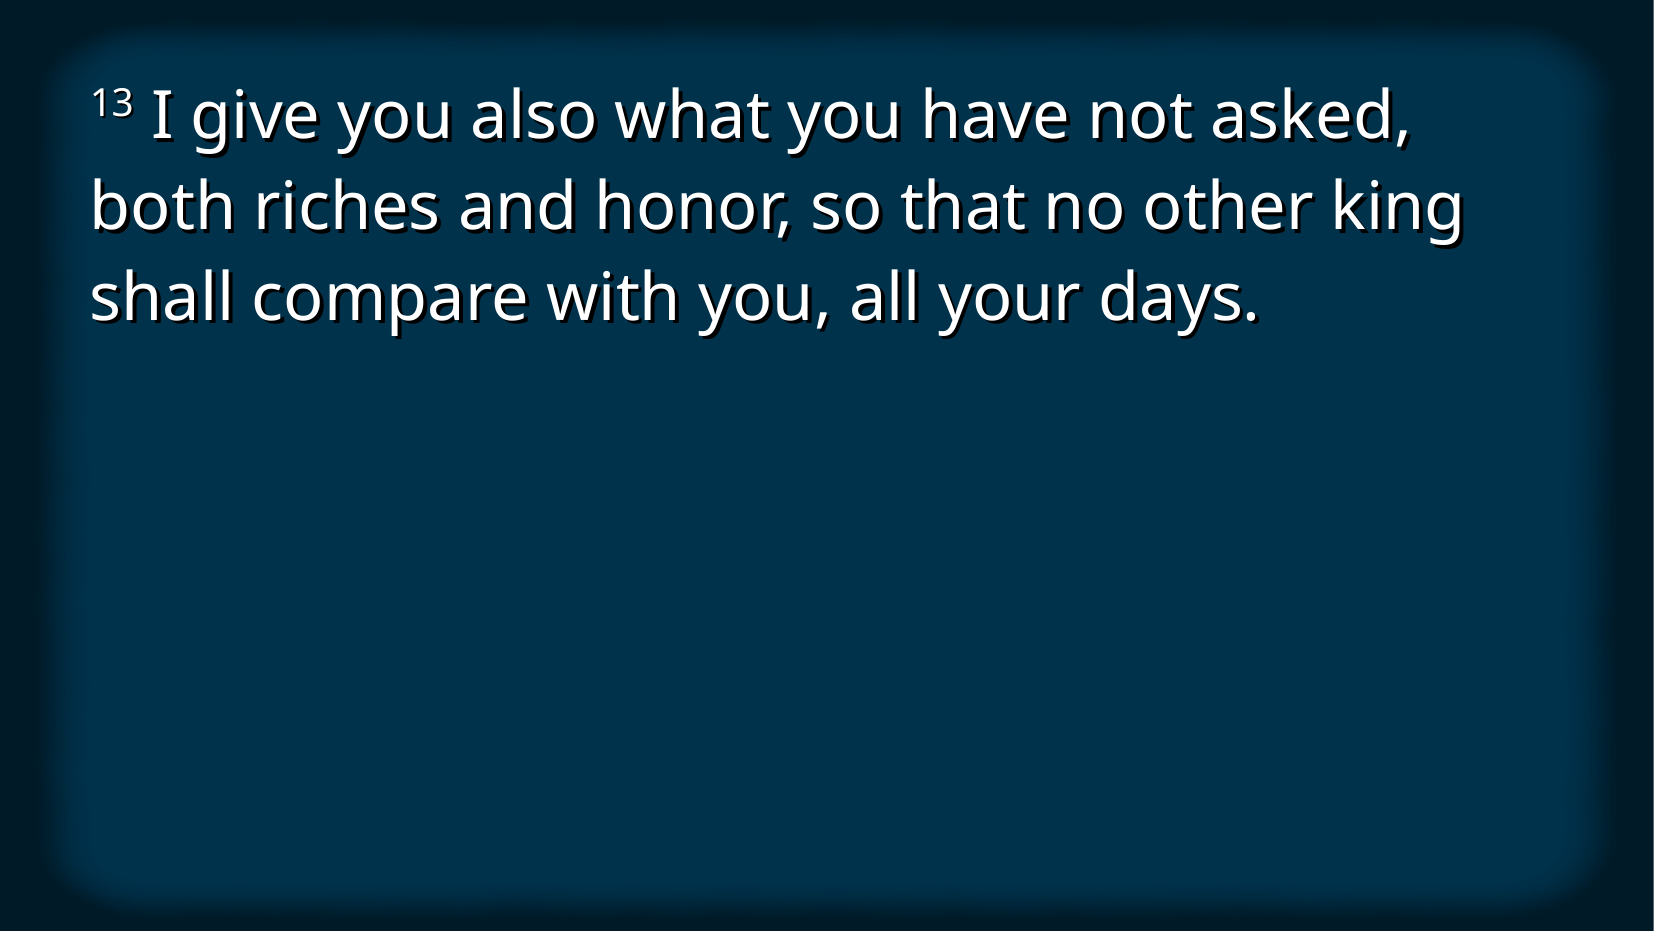

13 I give you also what you have not asked, both riches and honor, so that no other king shall compare with you, all your days.